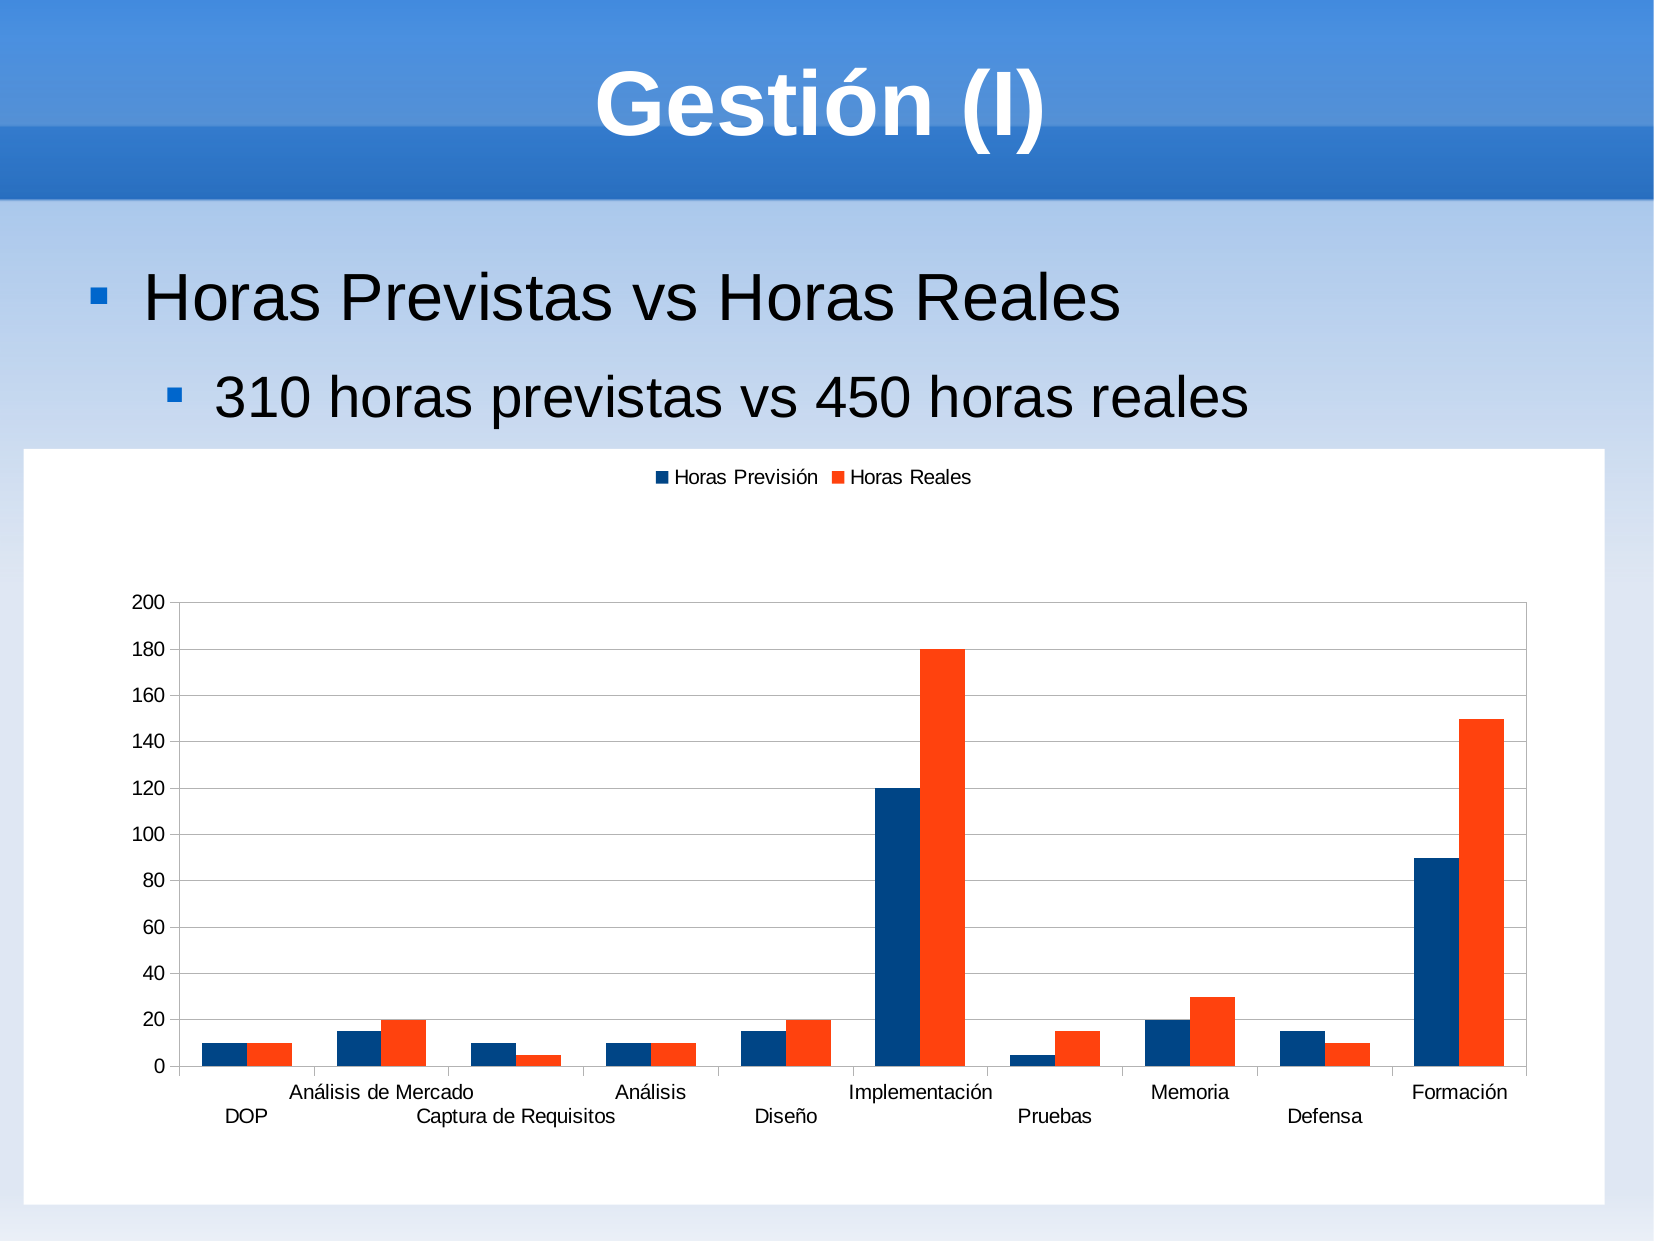

# Gestión (I)
Horas Previstas vs Horas Reales
310 horas previstas vs 450 horas reales
### Chart
| Category | Horas Previsión | Horas Reales |
|---|---|---|
| DOP | 10.0 | 10.0 |
| Análisis de Mercado | 15.0 | 20.0 |
| Captura de Requisitos | 10.0 | 5.0 |
| Análisis | 10.0 | 10.0 |
| Diseño | 15.0 | 20.0 |
| Implementación | 120.0 | 180.0 |
| Pruebas | 5.0 | 15.0 |
| Memoria | 20.0 | 30.0 |
| Defensa | 15.0 | 10.0 |
| Formación | 90.0 | 150.0 |